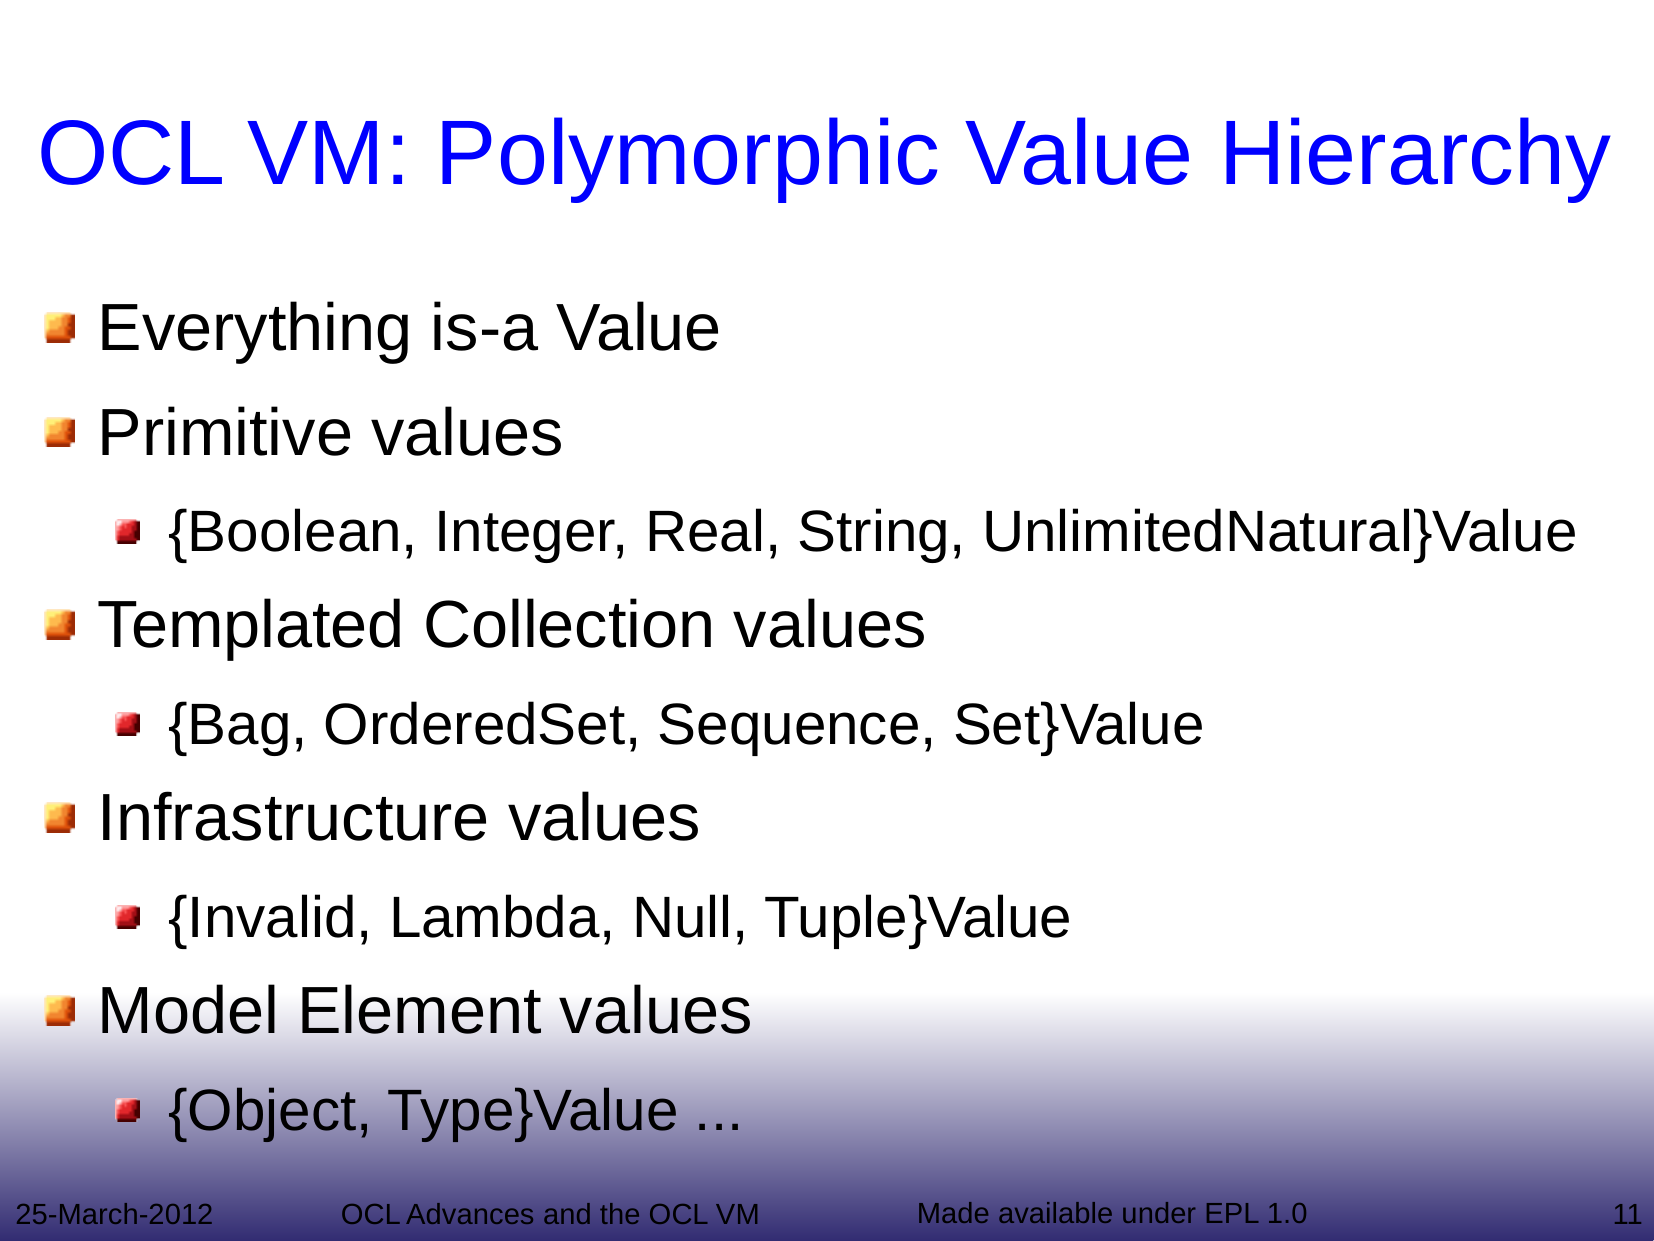

# OCL VM: Polymorphic Value Hierarchy
Everything is-a Value
Primitive values
{Boolean, Integer, Real, String, UnlimitedNatural}Value
Templated Collection values
{Bag, OrderedSet, Sequence, Set}Value
Infrastructure values
{Invalid, Lambda, Null, Tuple}Value
Model Element values
{Object, Type}Value ...
25-March-2012
OCL Advances and the OCL VM
11